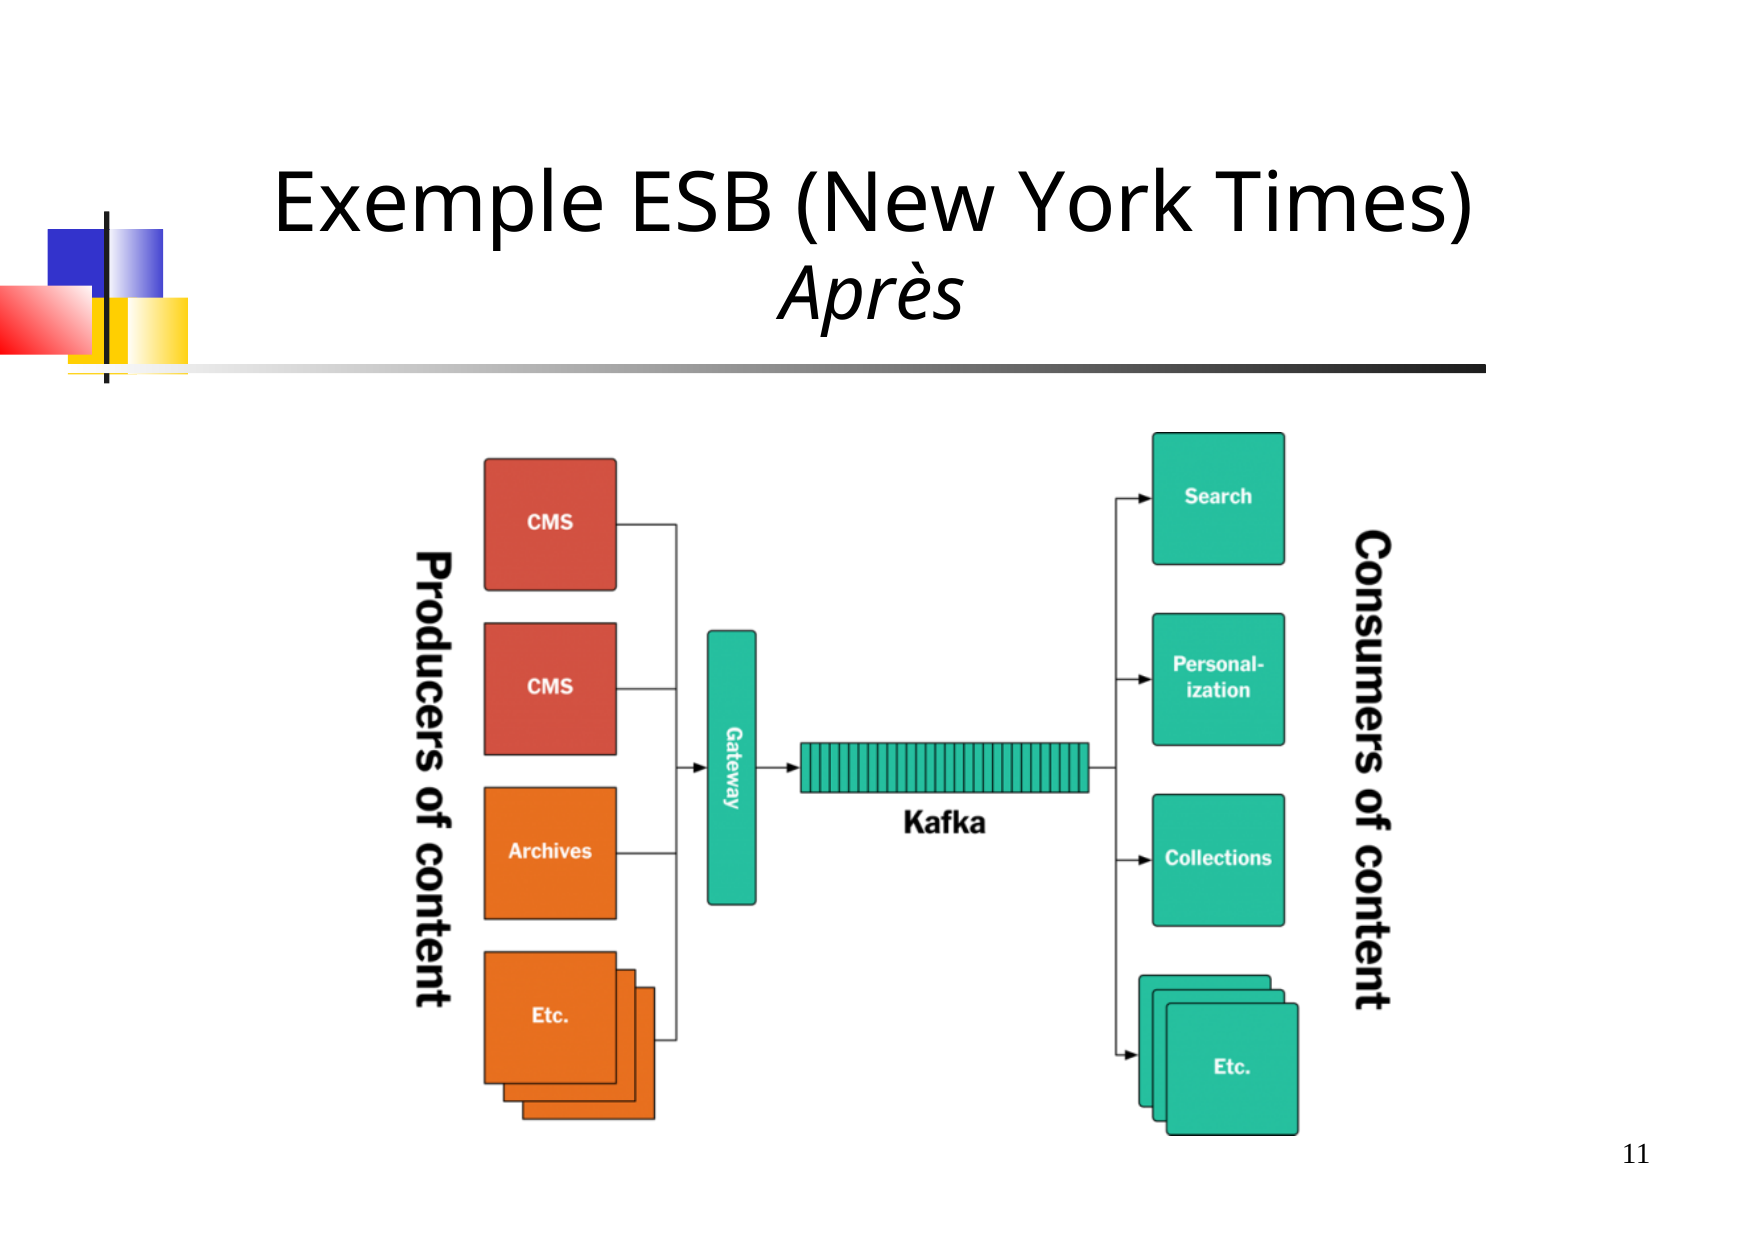

# Exemple ESB (New York Times) Après